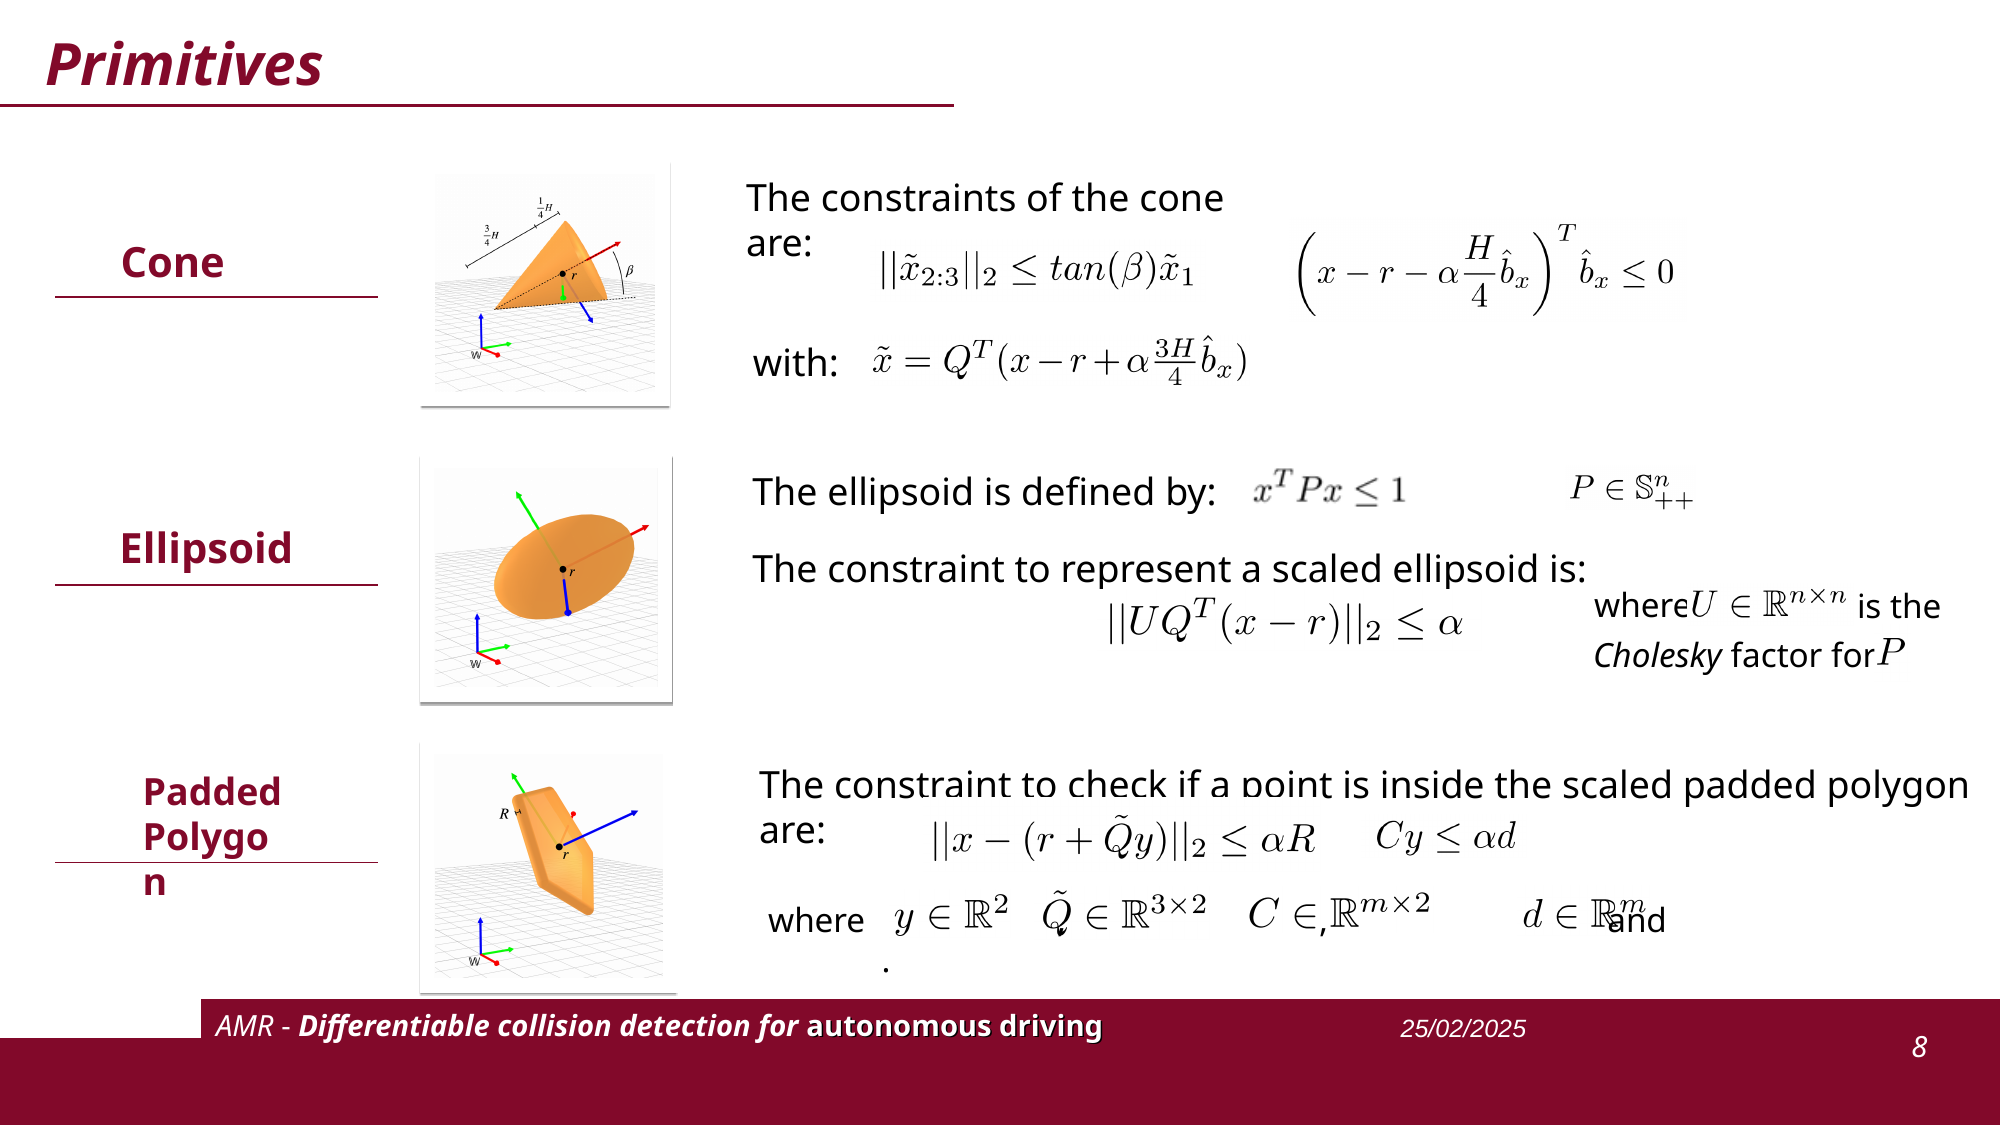

Primitives
The constraints of the cone are:
Cone
with:
The ellipsoid is defined by:
Ellipsoid
The constraint to represent a scaled ellipsoid is:
where
is the
Cholesky factor for
The constraint to check if a point is inside the scaled padded polygon are:
Padded Polygon
where , , and .
AMR - Differentiable collision detection for autonomous driving
25/02/2025